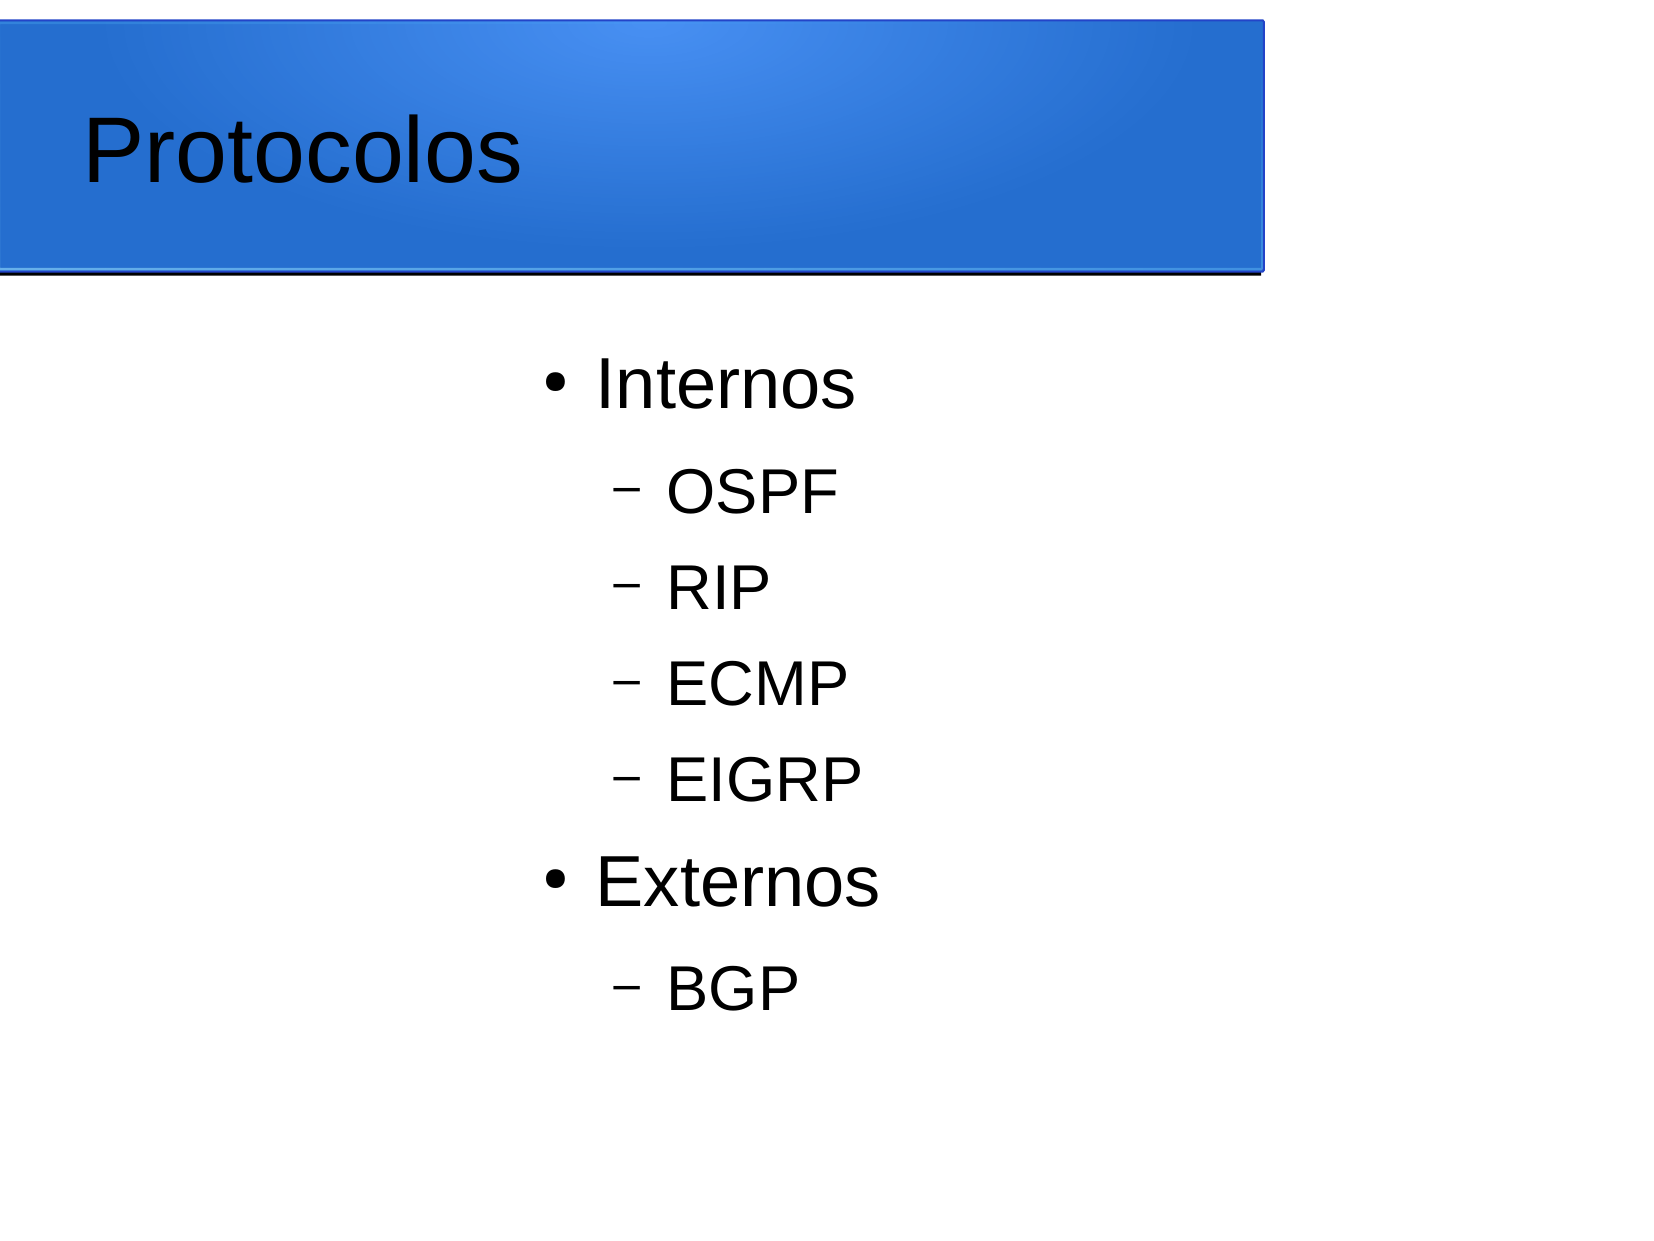

# Protocolos
Internos
OSPF
RIP
ECMP
EIGRP
Externos
BGP